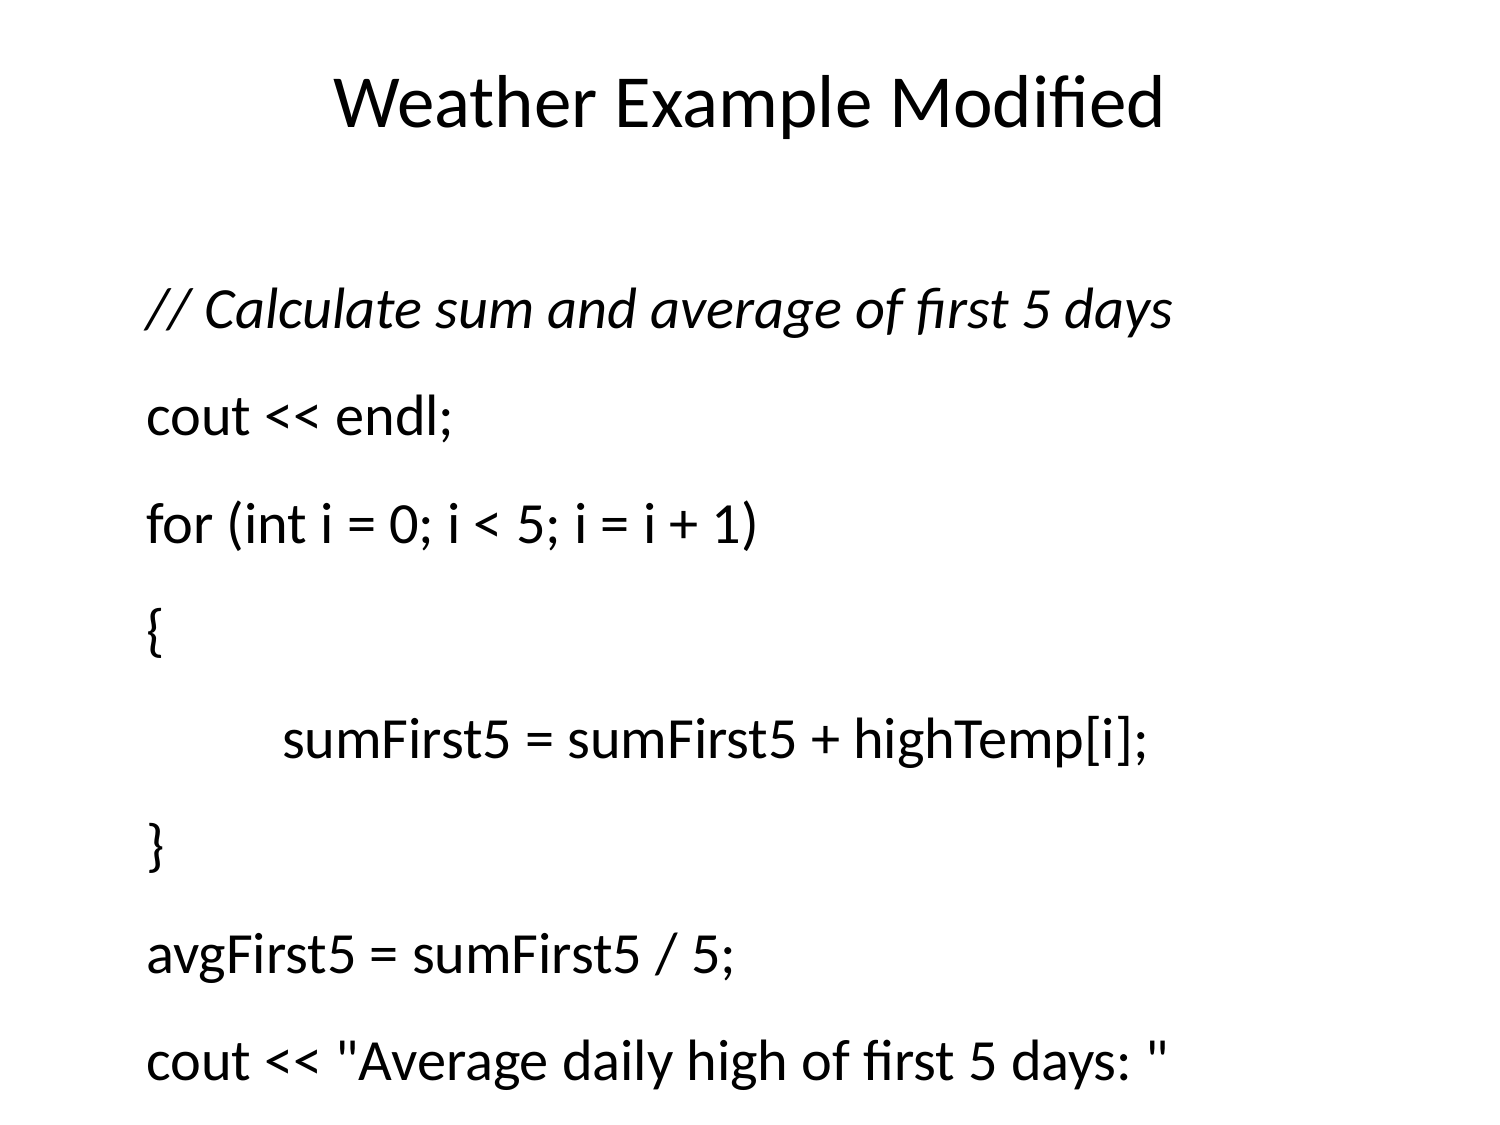

# Weather Example Modified
	// Calculate sum and average of first 5 days
	cout << endl;
	for (int i = 0; i < 5; i = i + 1)
	{
		 sumFirst5 = sumFirst5 + highTemp[i];
	}
	avgFirst5 = sumFirst5 / 5;
	cout << "Average daily high of first 5 days: "
 << avgFirst5 << endl;